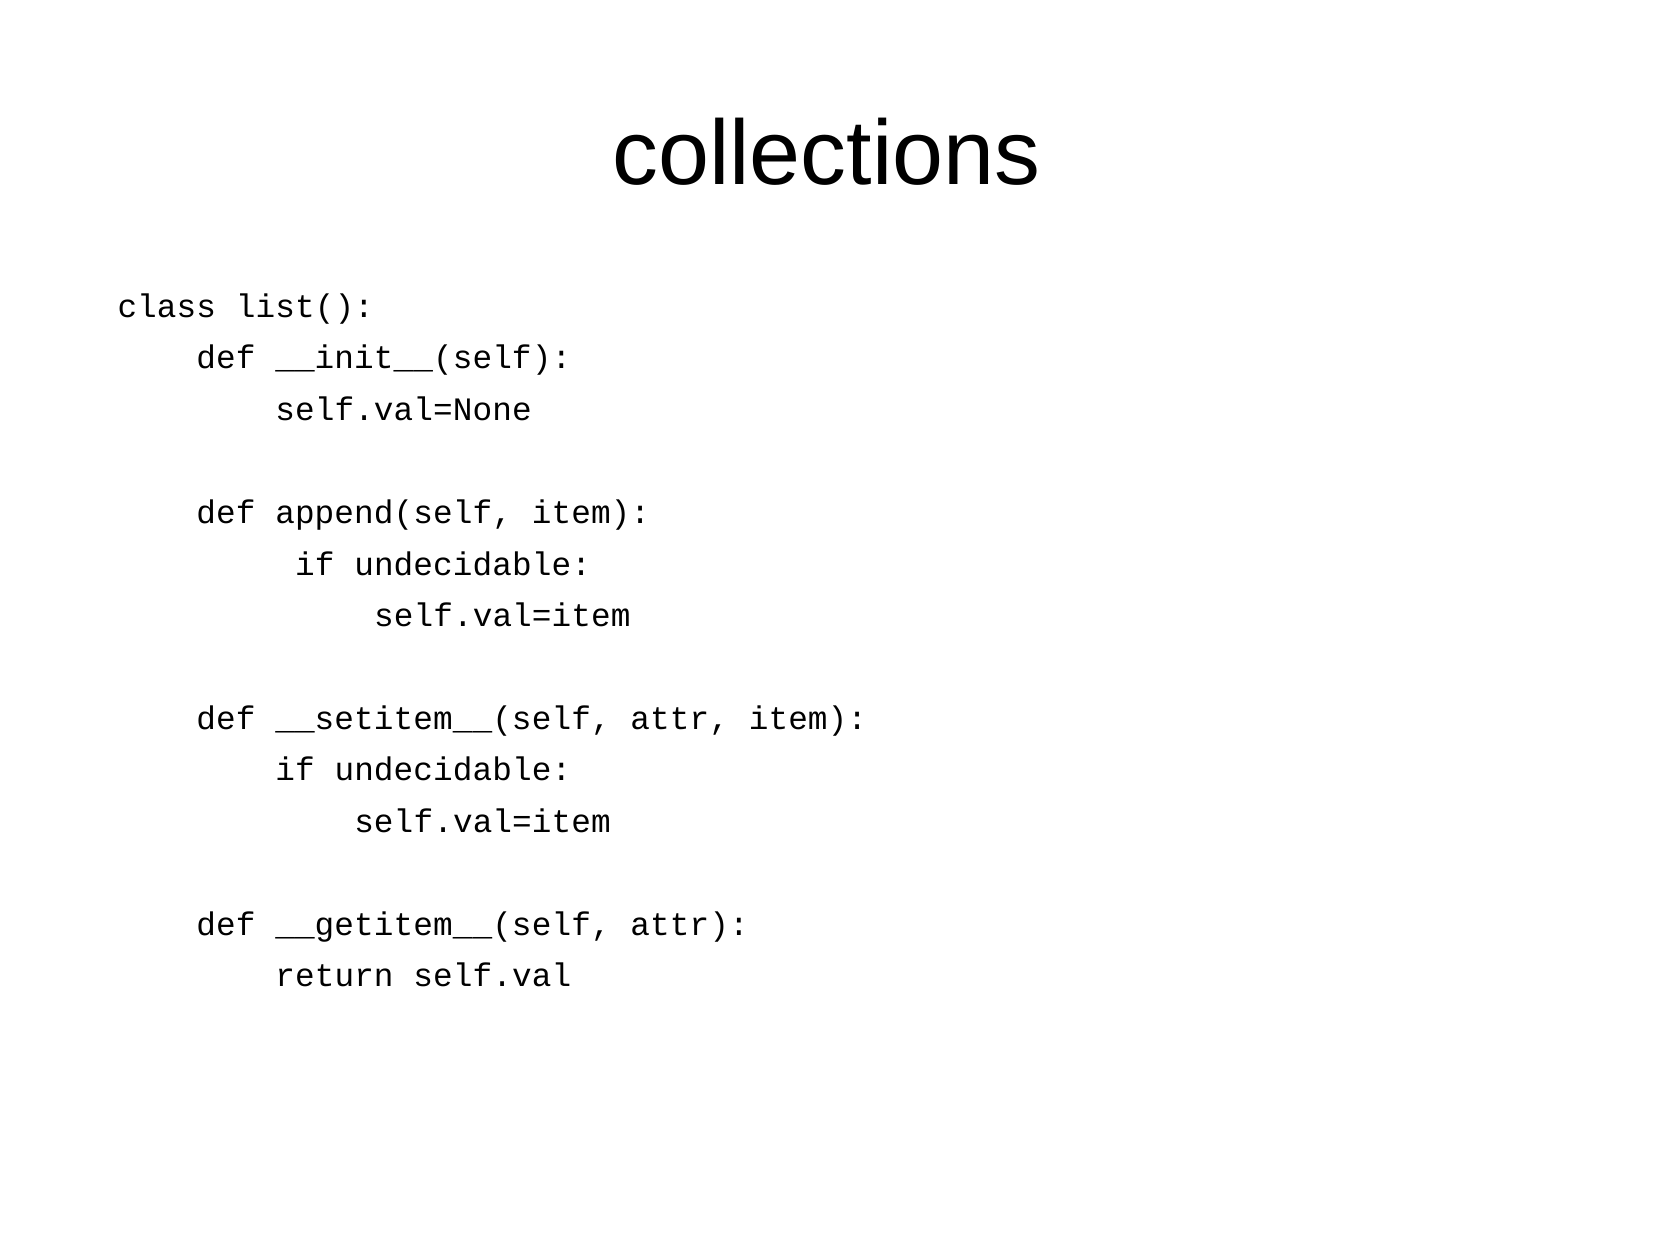

# collections
class list():
 def __init__(self):
 self.val=None
 def append(self, item):
 if undecidable:
 self.val=item
 def __setitem__(self, attr, item):
 if undecidable:
 self.val=item
 def __getitem__(self, attr):
 return self.val